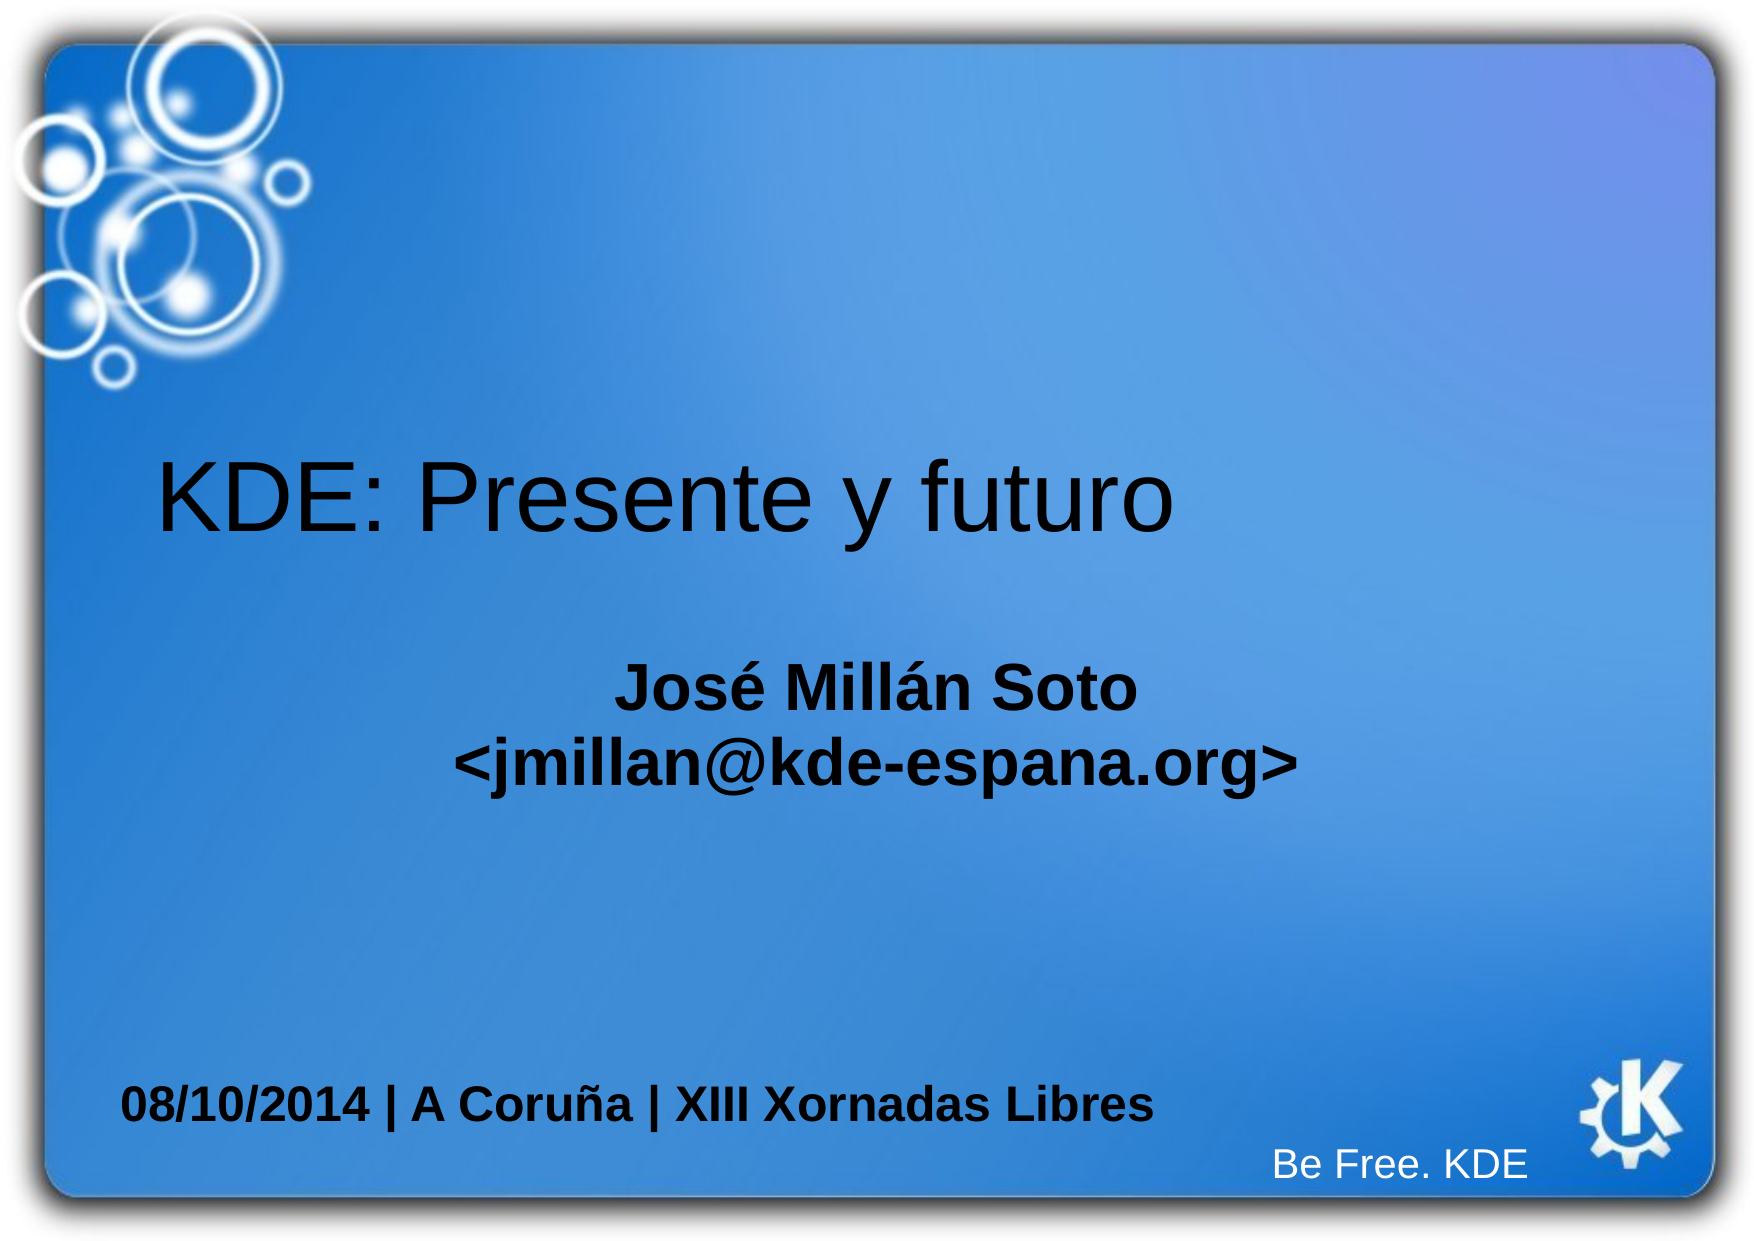

KDE: Presente y futuro
José Millán Soto
<jmillan@kde-espana.org>
08/10/2014 | A Coruña | XIII Xornadas Libres